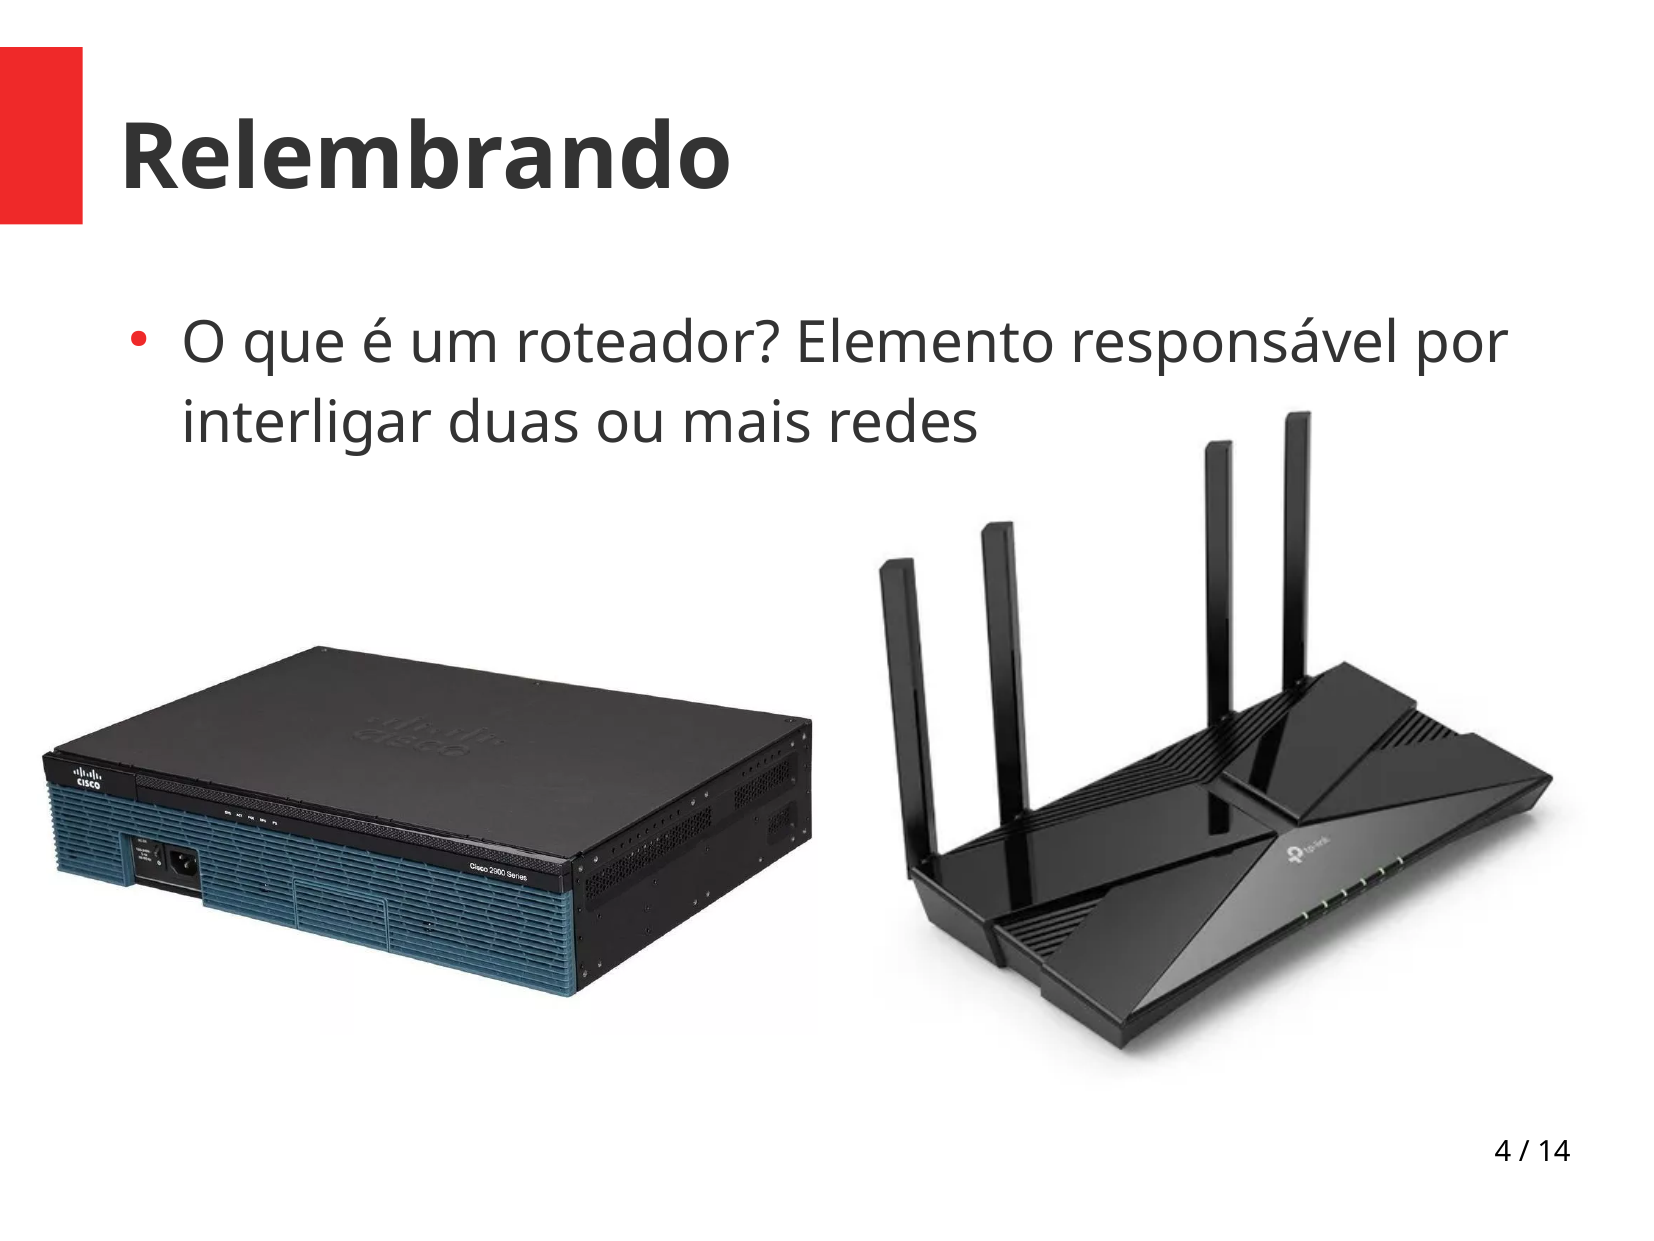

# Relembrando
O que é um roteador? Elemento responsável por interligar duas ou mais redes
4